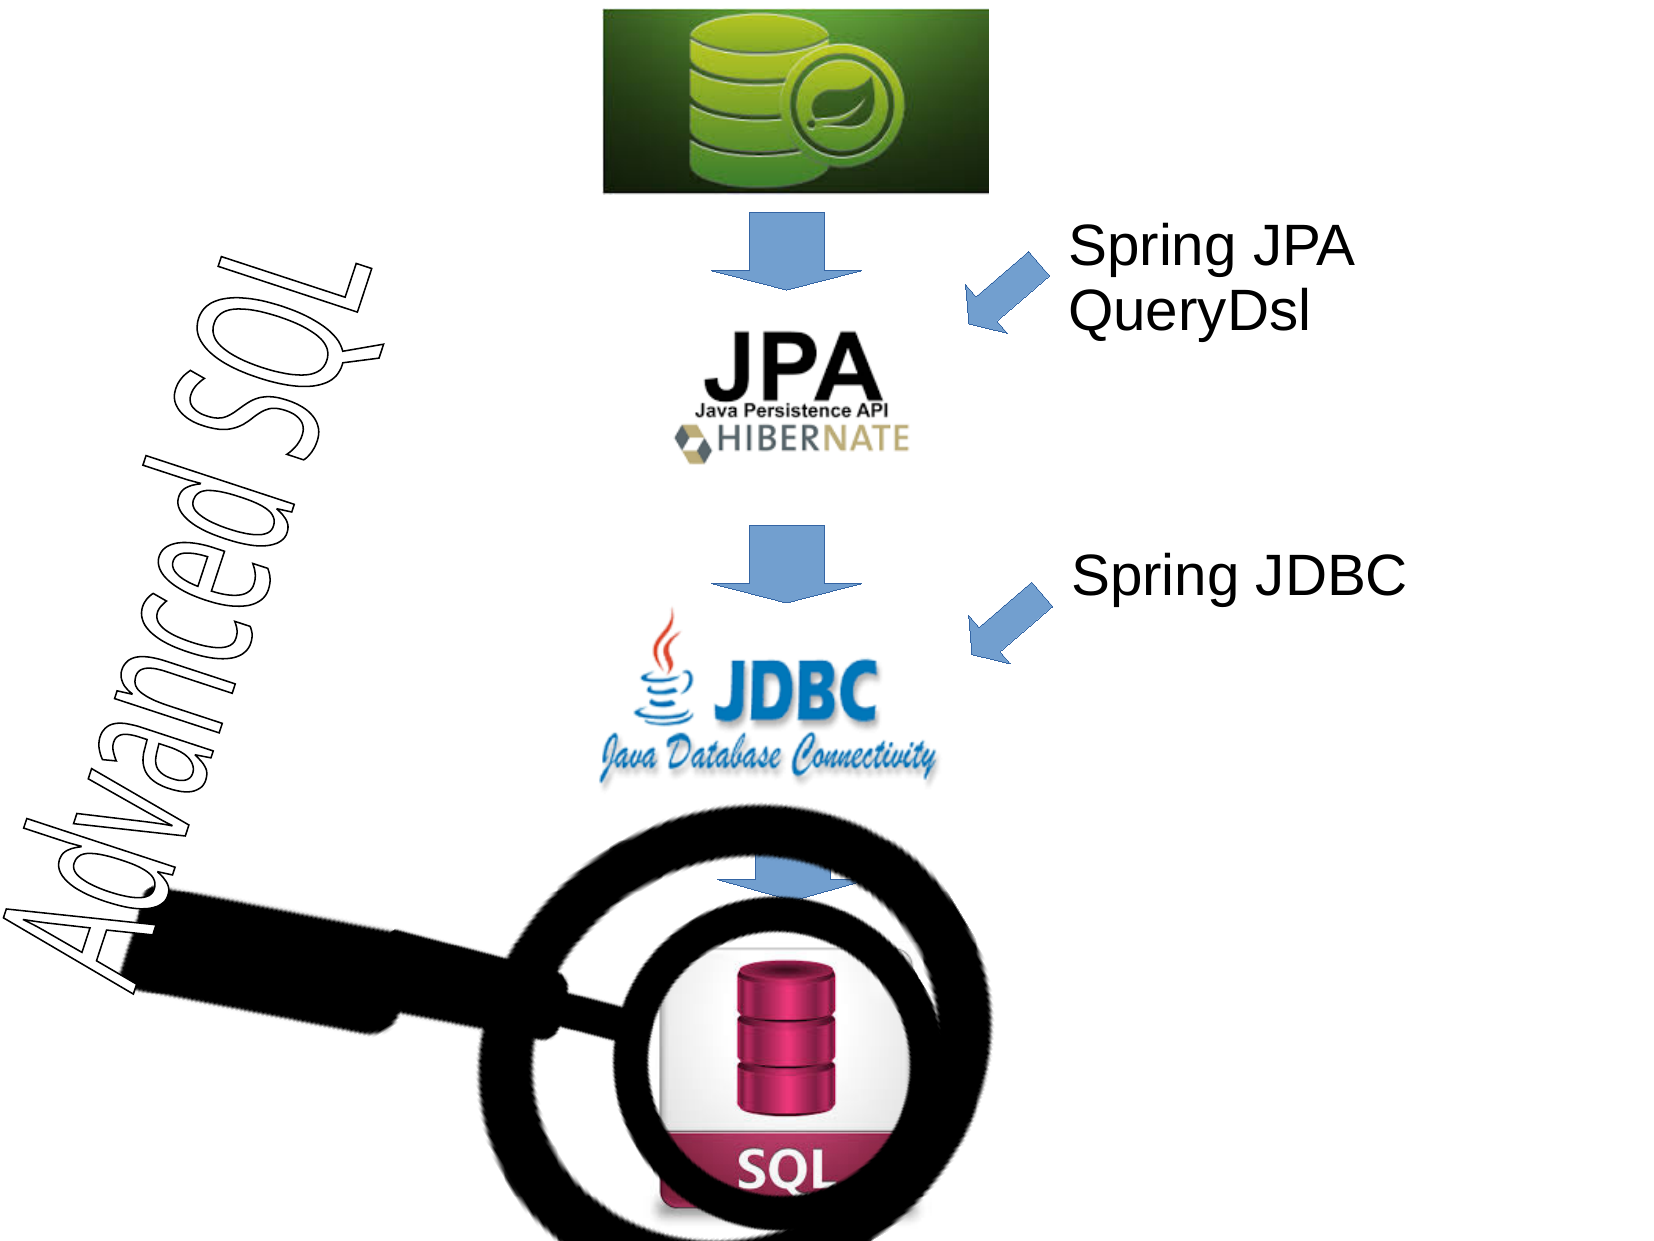

Spring JPA
QueryDsl
Advanced SQL
Spring JDBC